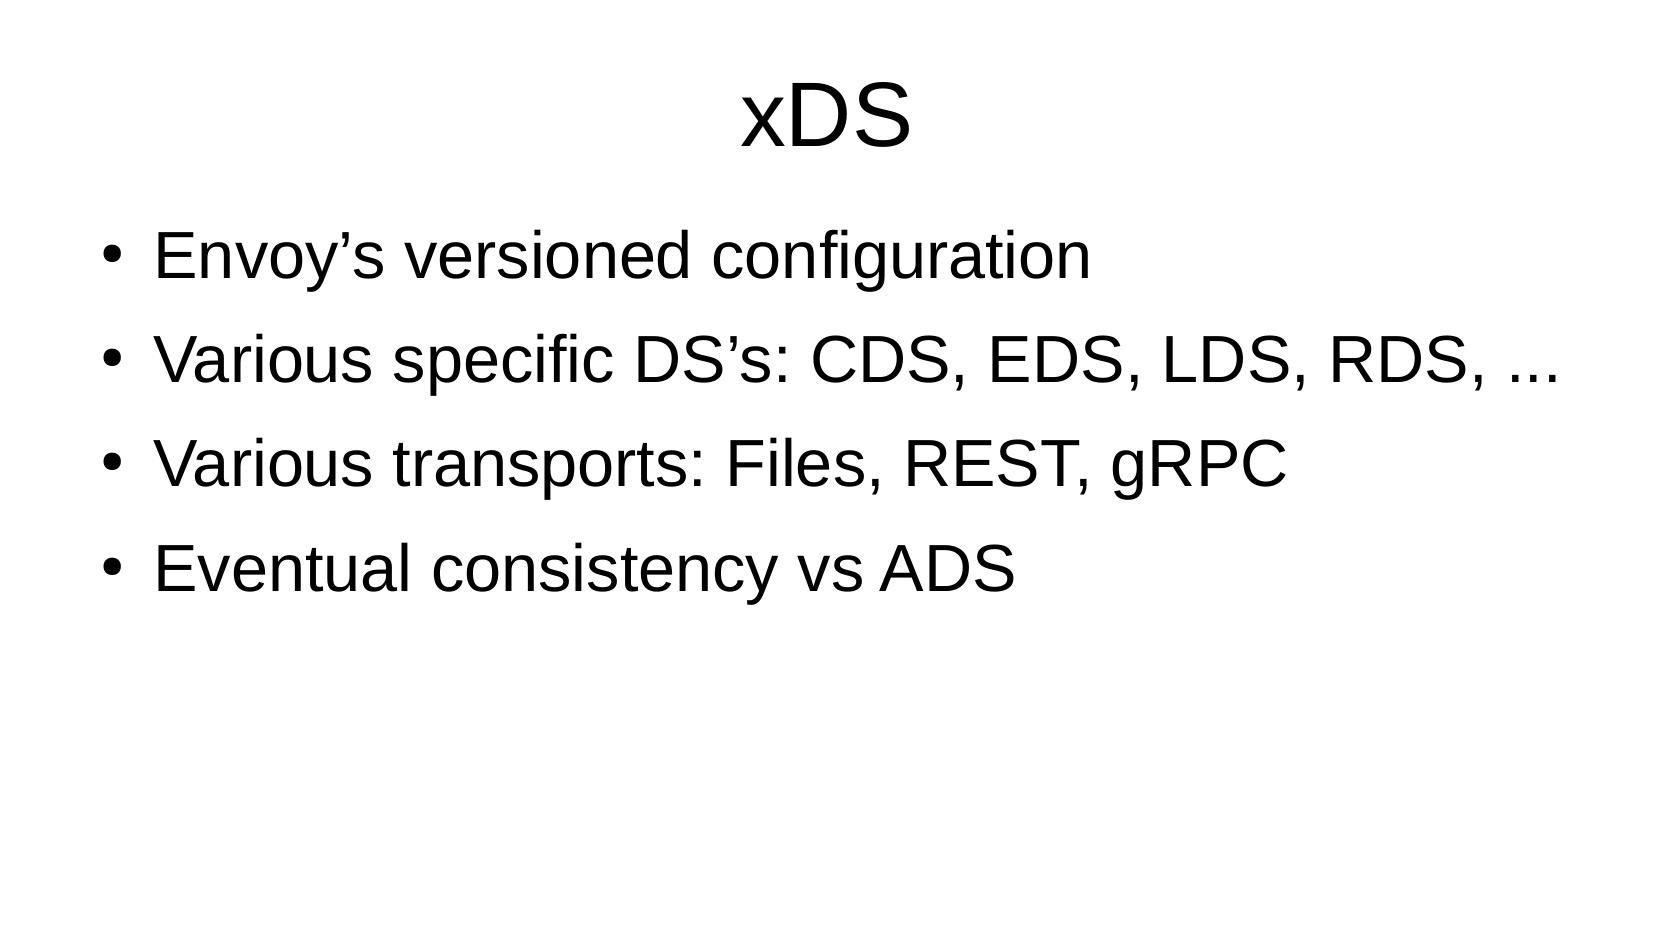

# xDS
Envoy’s versioned configuration
Various specific DS’s: CDS, EDS, LDS, RDS, ...
Various transports: Files, REST, gRPC
Eventual consistency vs ADS